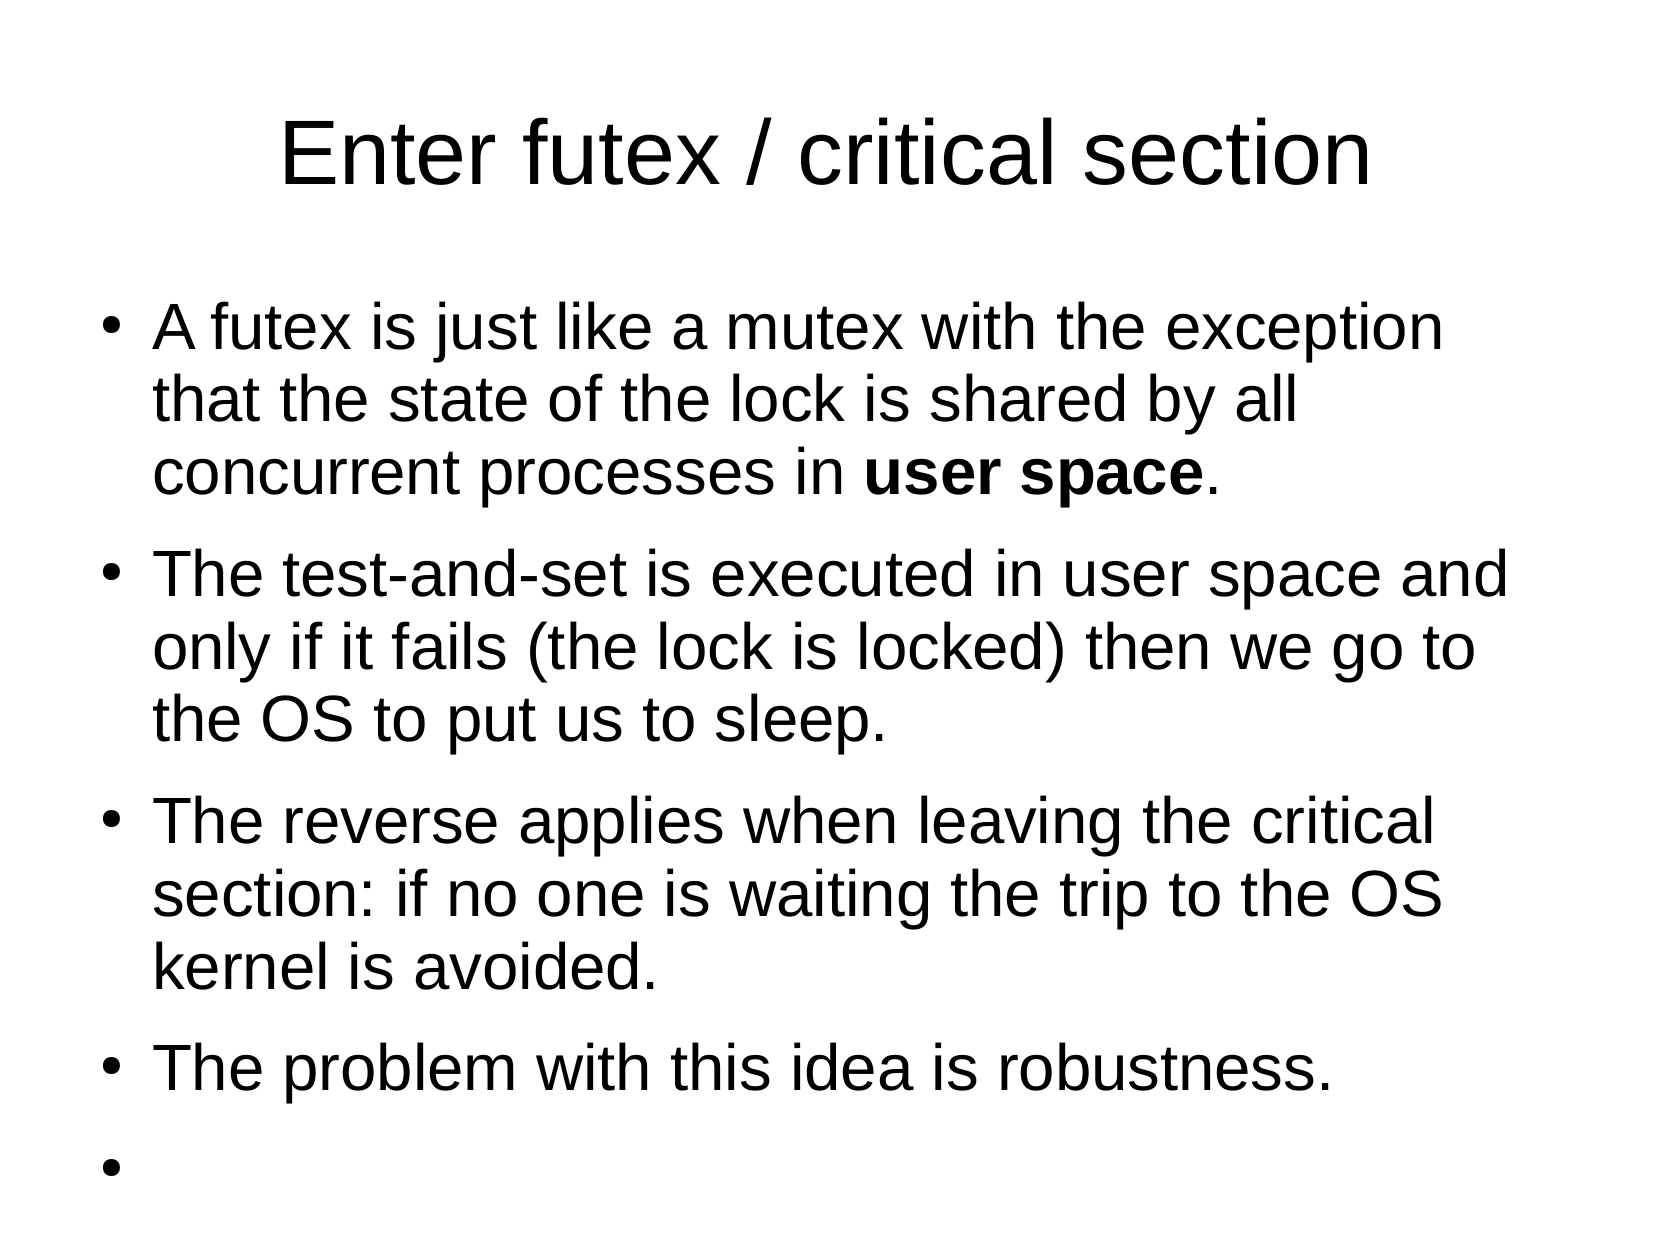

# Enter futex / critical section
A futex is just like a mutex with the exception that the state of the lock is shared by all concurrent processes in user space.
The test-and-set is executed in user space and only if it fails (the lock is locked) then we go to the OS to put us to sleep.
The reverse applies when leaving the critical section: if no one is waiting the trip to the OS kernel is avoided.
The problem with this idea is robustness.